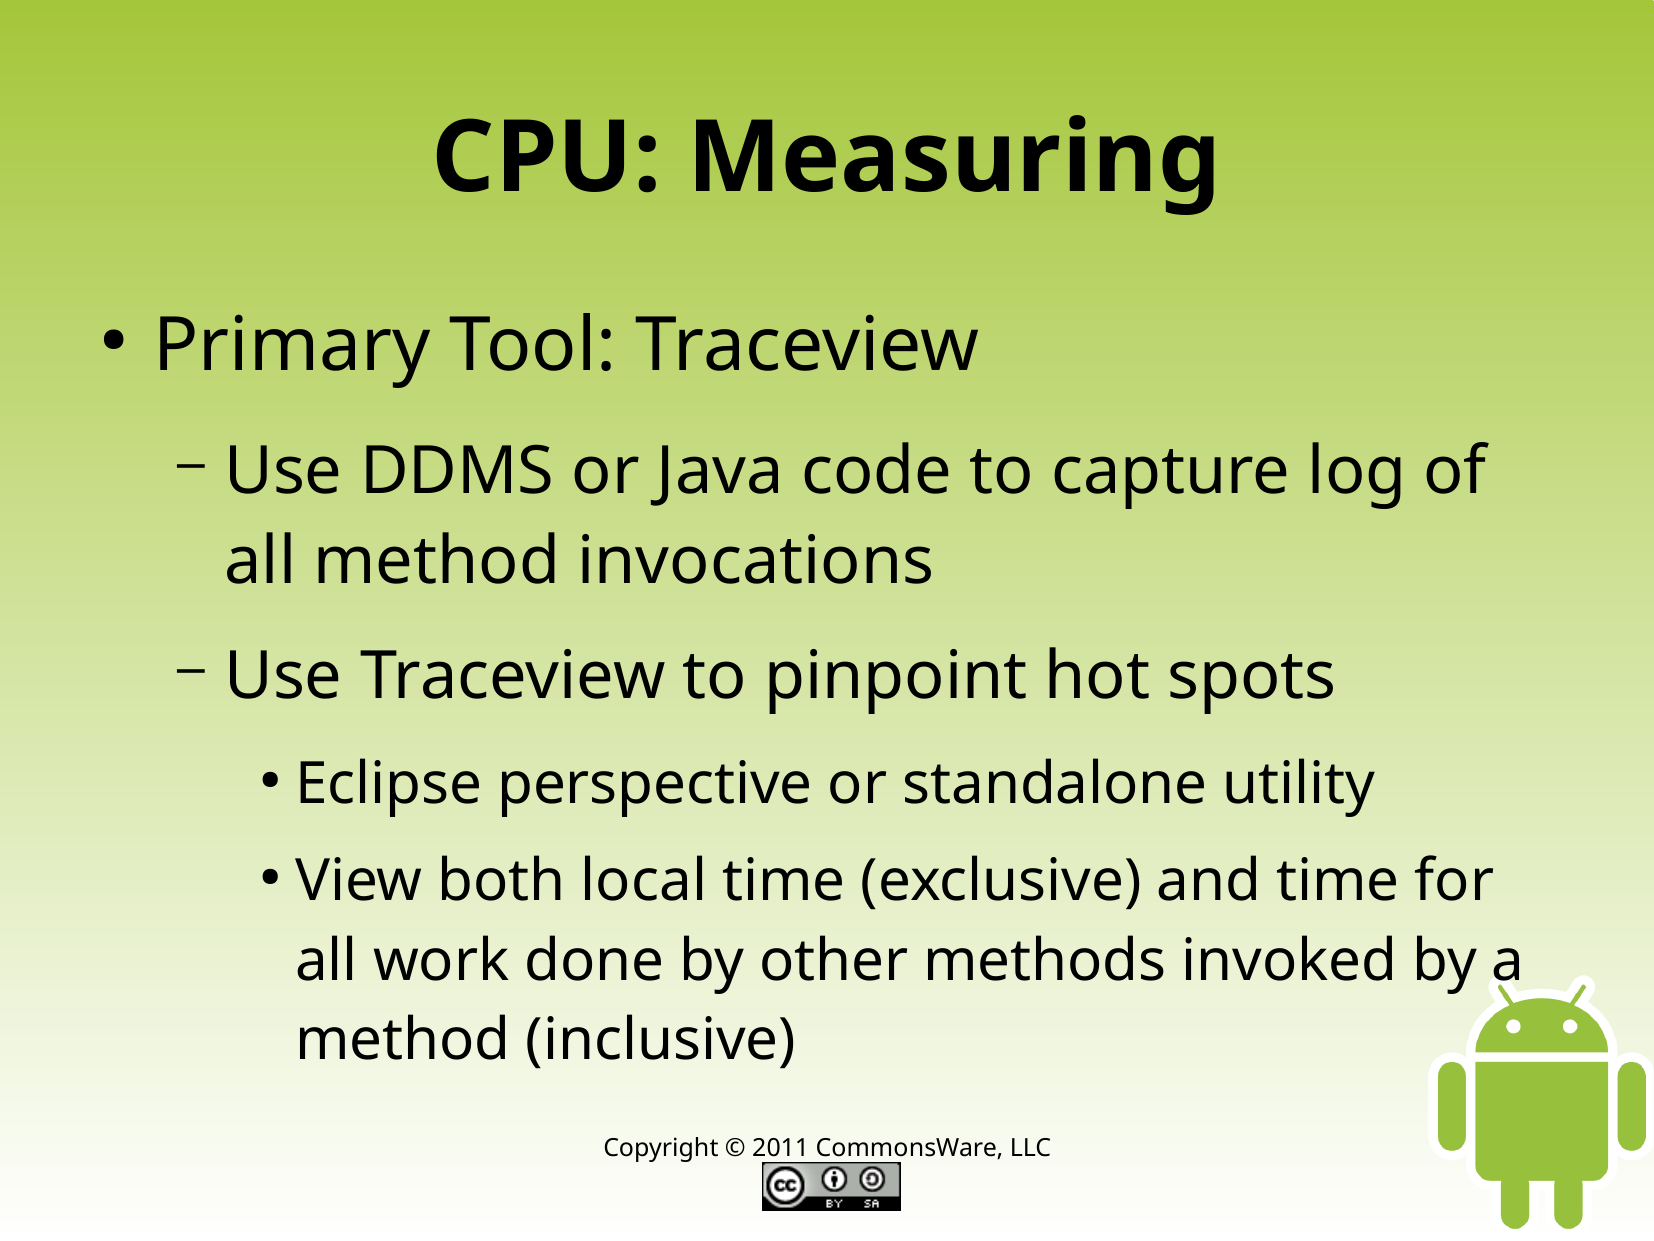

# CPU: Measuring
Primary Tool: Traceview
Use DDMS or Java code to capture log of all method invocations
Use Traceview to pinpoint hot spots
Eclipse perspective or standalone utility
View both local time (exclusive) and time for all work done by other methods invoked by a method (inclusive)